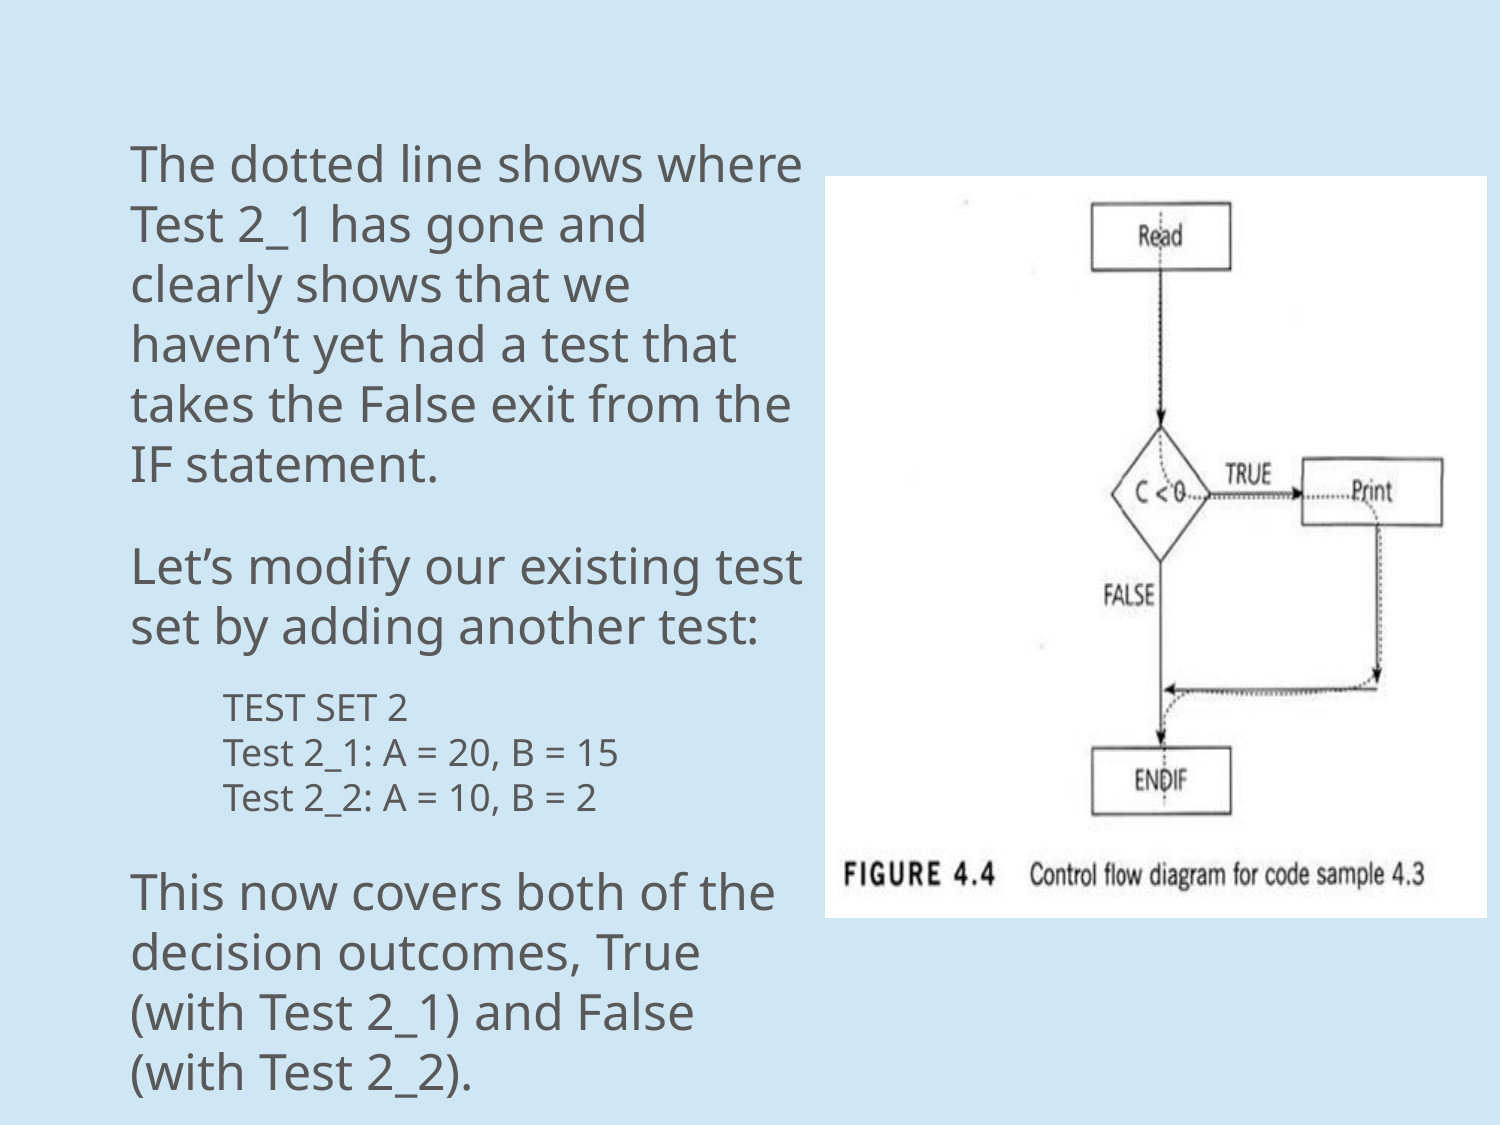

# The dotted line shows where Test 2_1 has gone and clearly shows that we haven’t yet had a test that takes the False exit from the IF statement.
Let’s modify our existing test set by adding another test:
TEST SET 2
Test 2_1: A = 20, B = 15
Test 2_2: A = 10, B = 2
This now covers both of the decision outcomes, True (with Test 2_1) and False (with Test 2_2).
If we were to draw the path taken by Test 2_2, it would be a straight line from the read statement down the False exit and through the ENDIF.